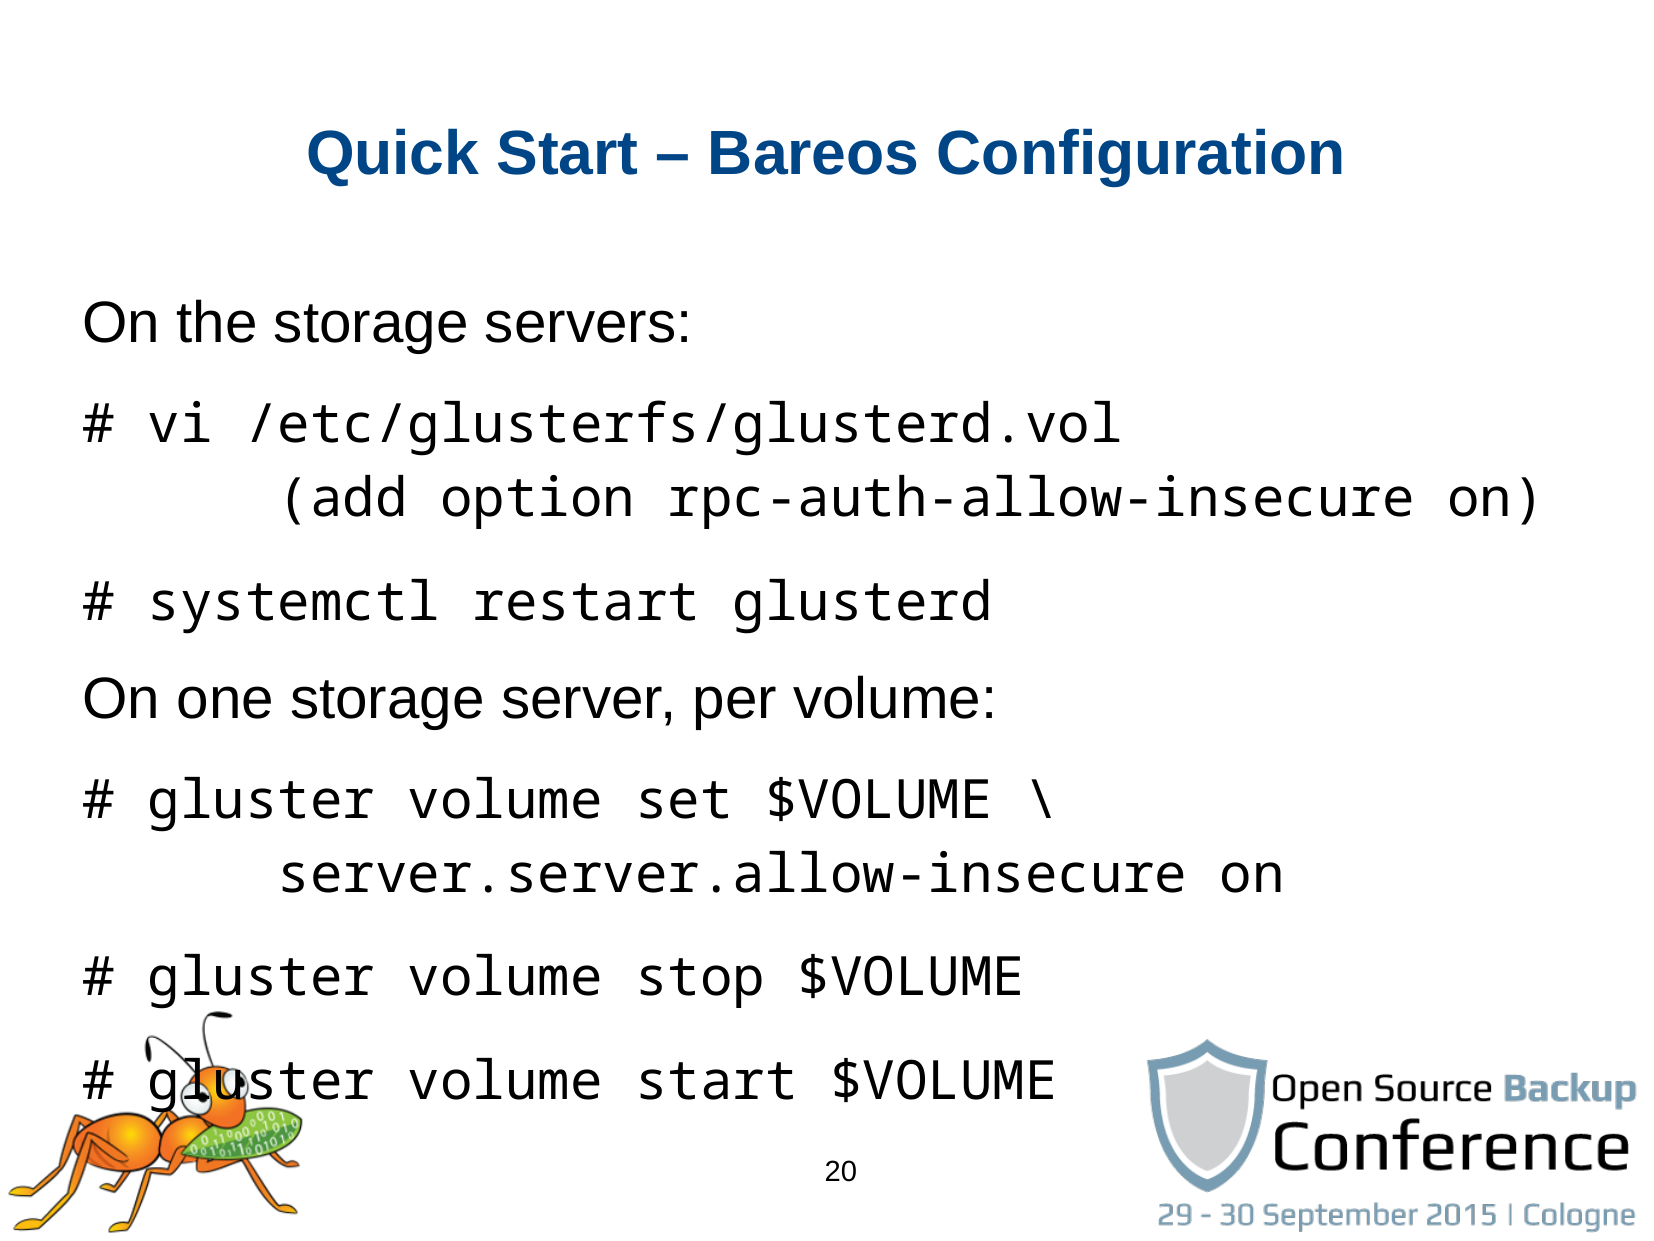

# Quick Start – Bareos Configuration
On the storage servers:
# vi /etc/glusterfs/glusterd.vol (add option rpc-auth-allow-insecure on)
# systemctl restart glusterd
On one storage server, per volume:
# gluster volume set $VOLUME \ server.server.allow-insecure on
# gluster volume stop $VOLUME
# gluster volume start $VOLUME
20